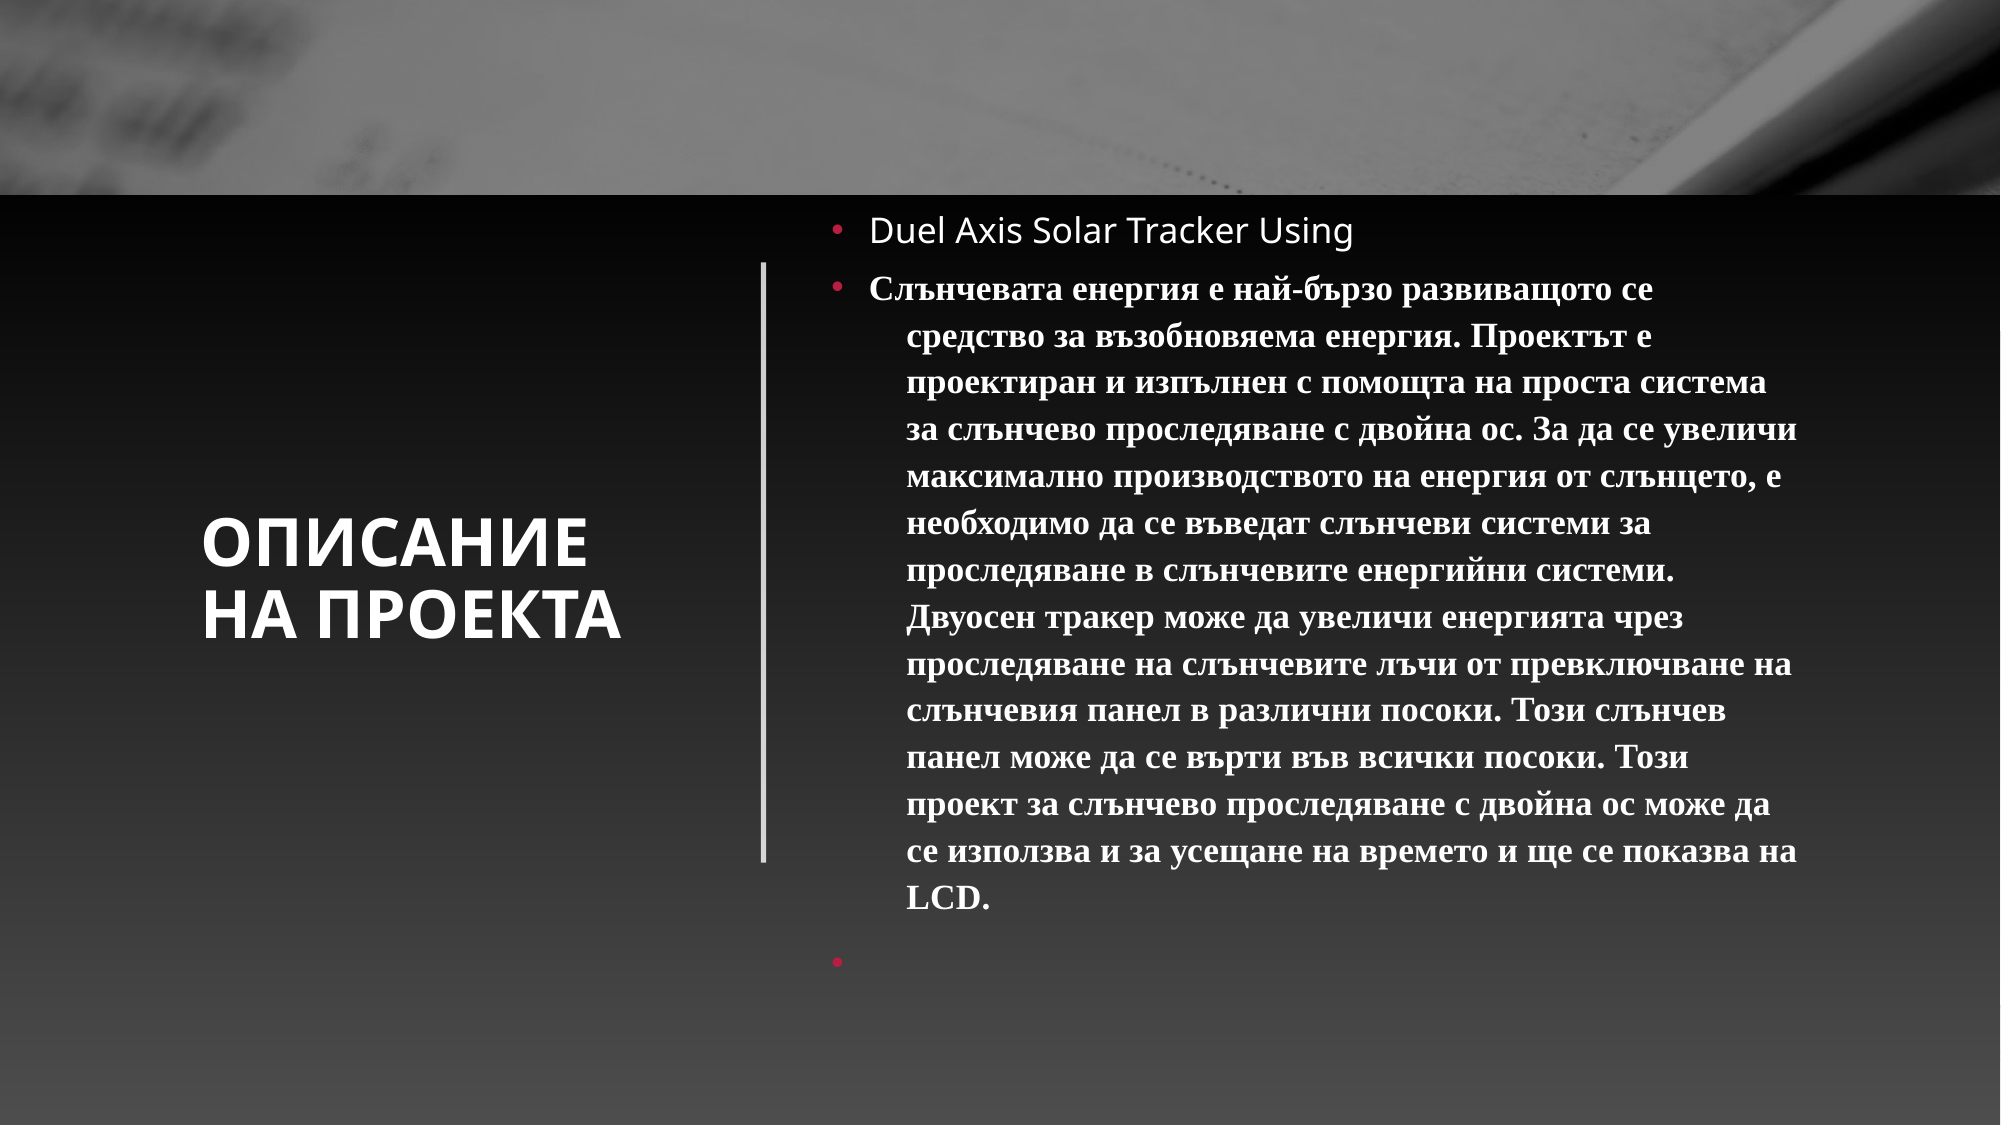

# Описание на проекта
Duel Axis Solar Tracker Using
Слънчевата енергия е най-бързо развиващото се средство за възобновяема енергия. Проектът е проектиран и изпълнен с помощта на проста система за слънчево проследяване с двойна ос. За да се увеличи максимално производството на енергия от слънцето, е необходимо да се въведат слънчеви системи за проследяване в слънчевите енергийни системи. Двуосен тракер може да увеличи енергията чрез проследяване на слънчевите лъчи от превключване на слънчевия панел в различни посоки. Този слънчев панел може да се върти във всички посоки. Този проект за слънчево проследяване с двойна ос може да се използва и за усещане на времето и ще се показва на LCD.